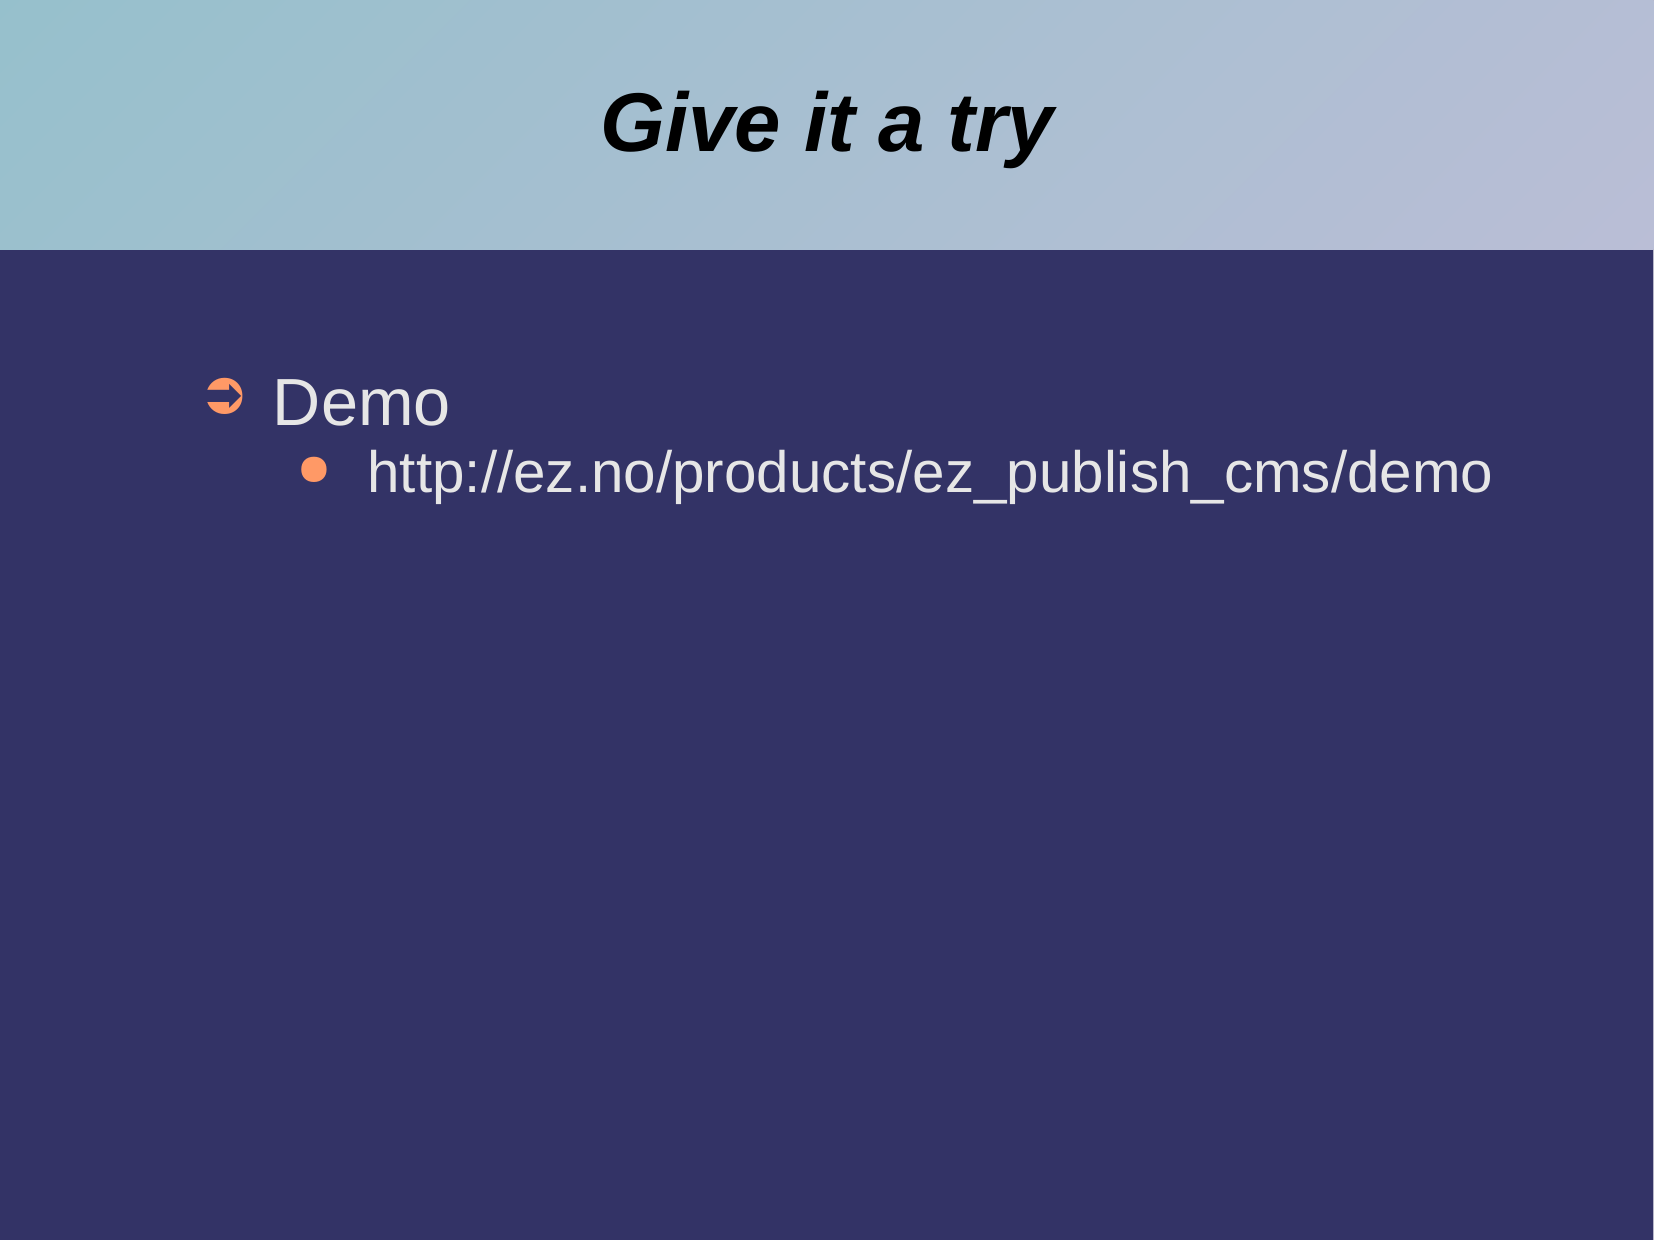

# Give it a try
Demo
http://ez.no/products/ez_publish_cms/demo